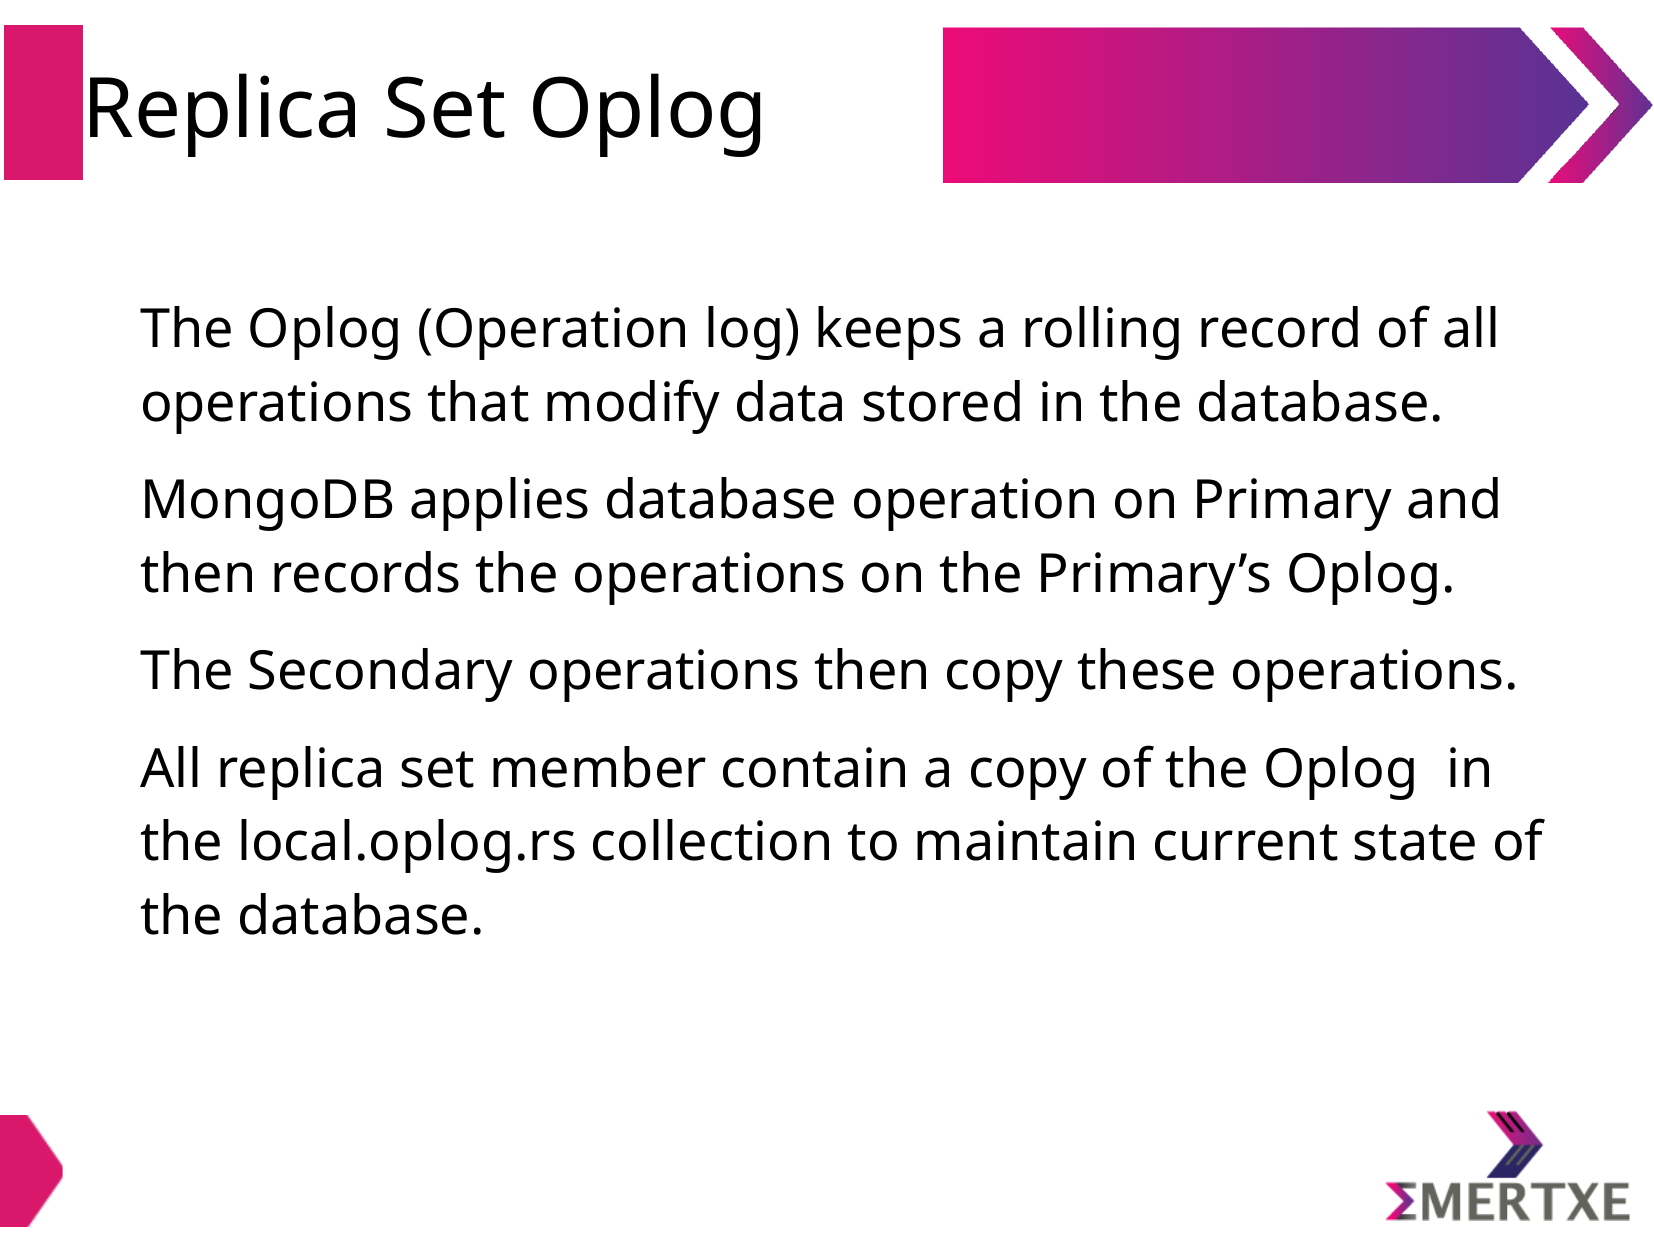

# Replica Set Oplog
The Oplog (Operation log) keeps a rolling record of all operations that modify data stored in the database.
MongoDB applies database operation on Primary and then records the operations on the Primary’s Oplog.
The Secondary operations then copy these operations.
All replica set member contain a copy of the Oplog in the local.oplog.rs collection to maintain current state of the database.